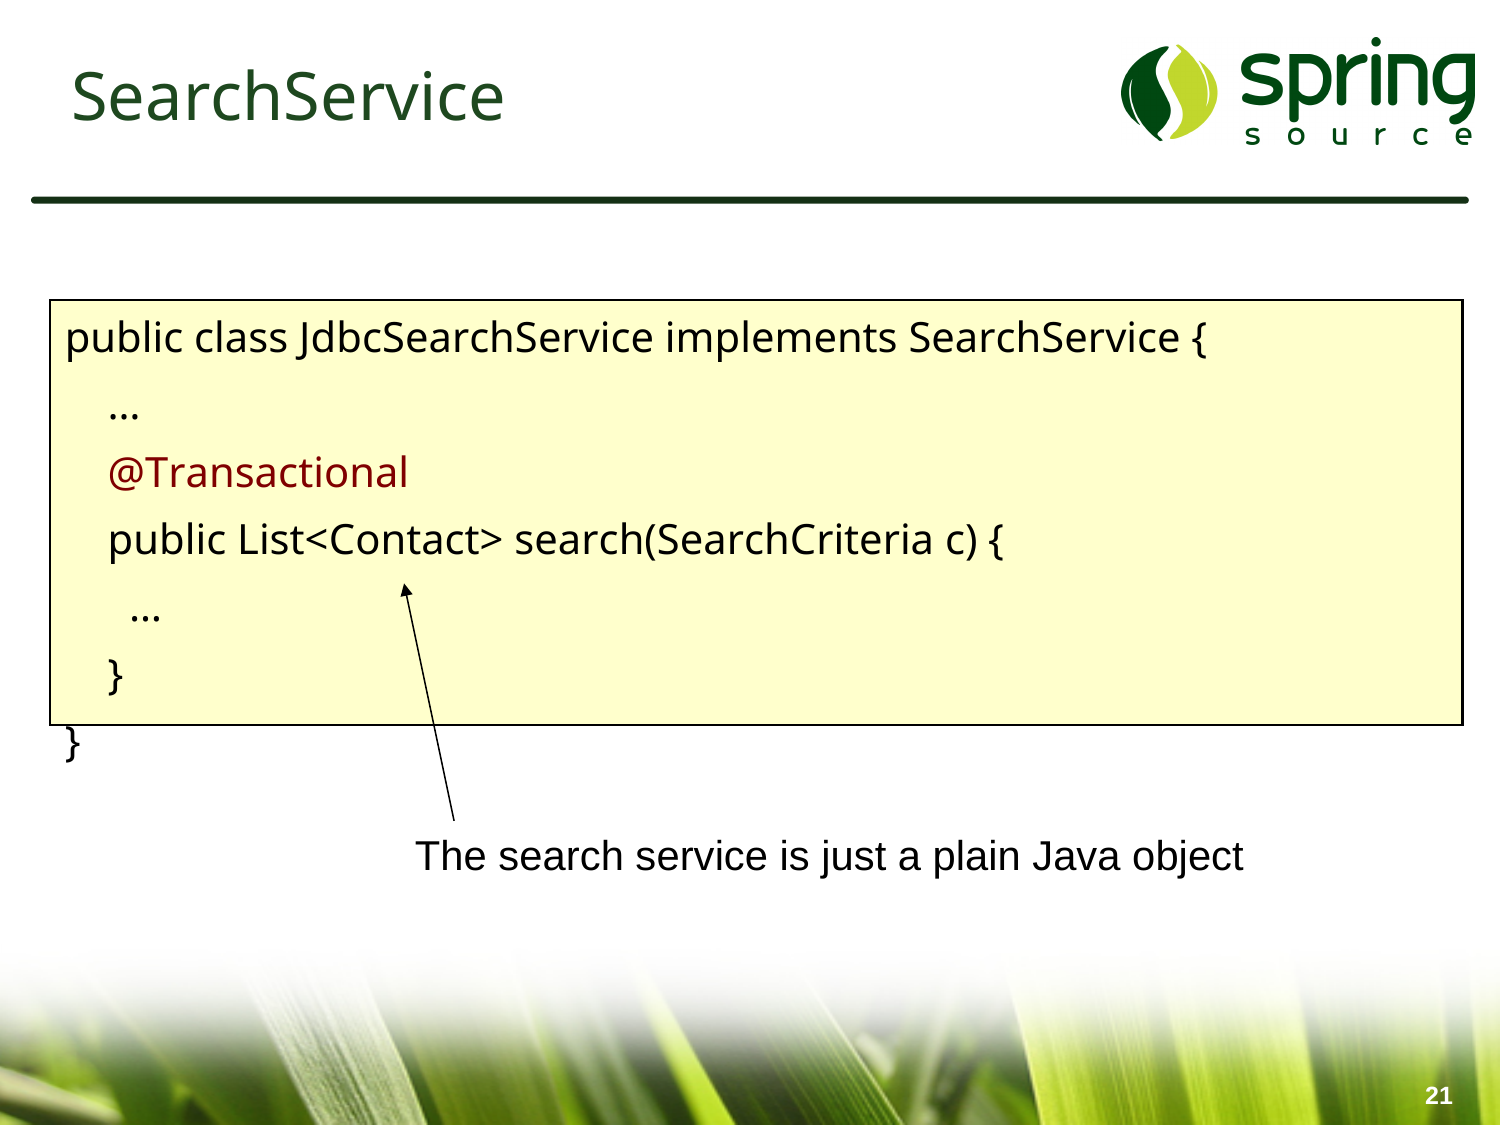

# SearchService
public class JdbcSearchService implements SearchService {
 …
 @Transactional
 public List<Contact> search(SearchCriteria c) {
 …
 }
}
The search service is just a plain Java object